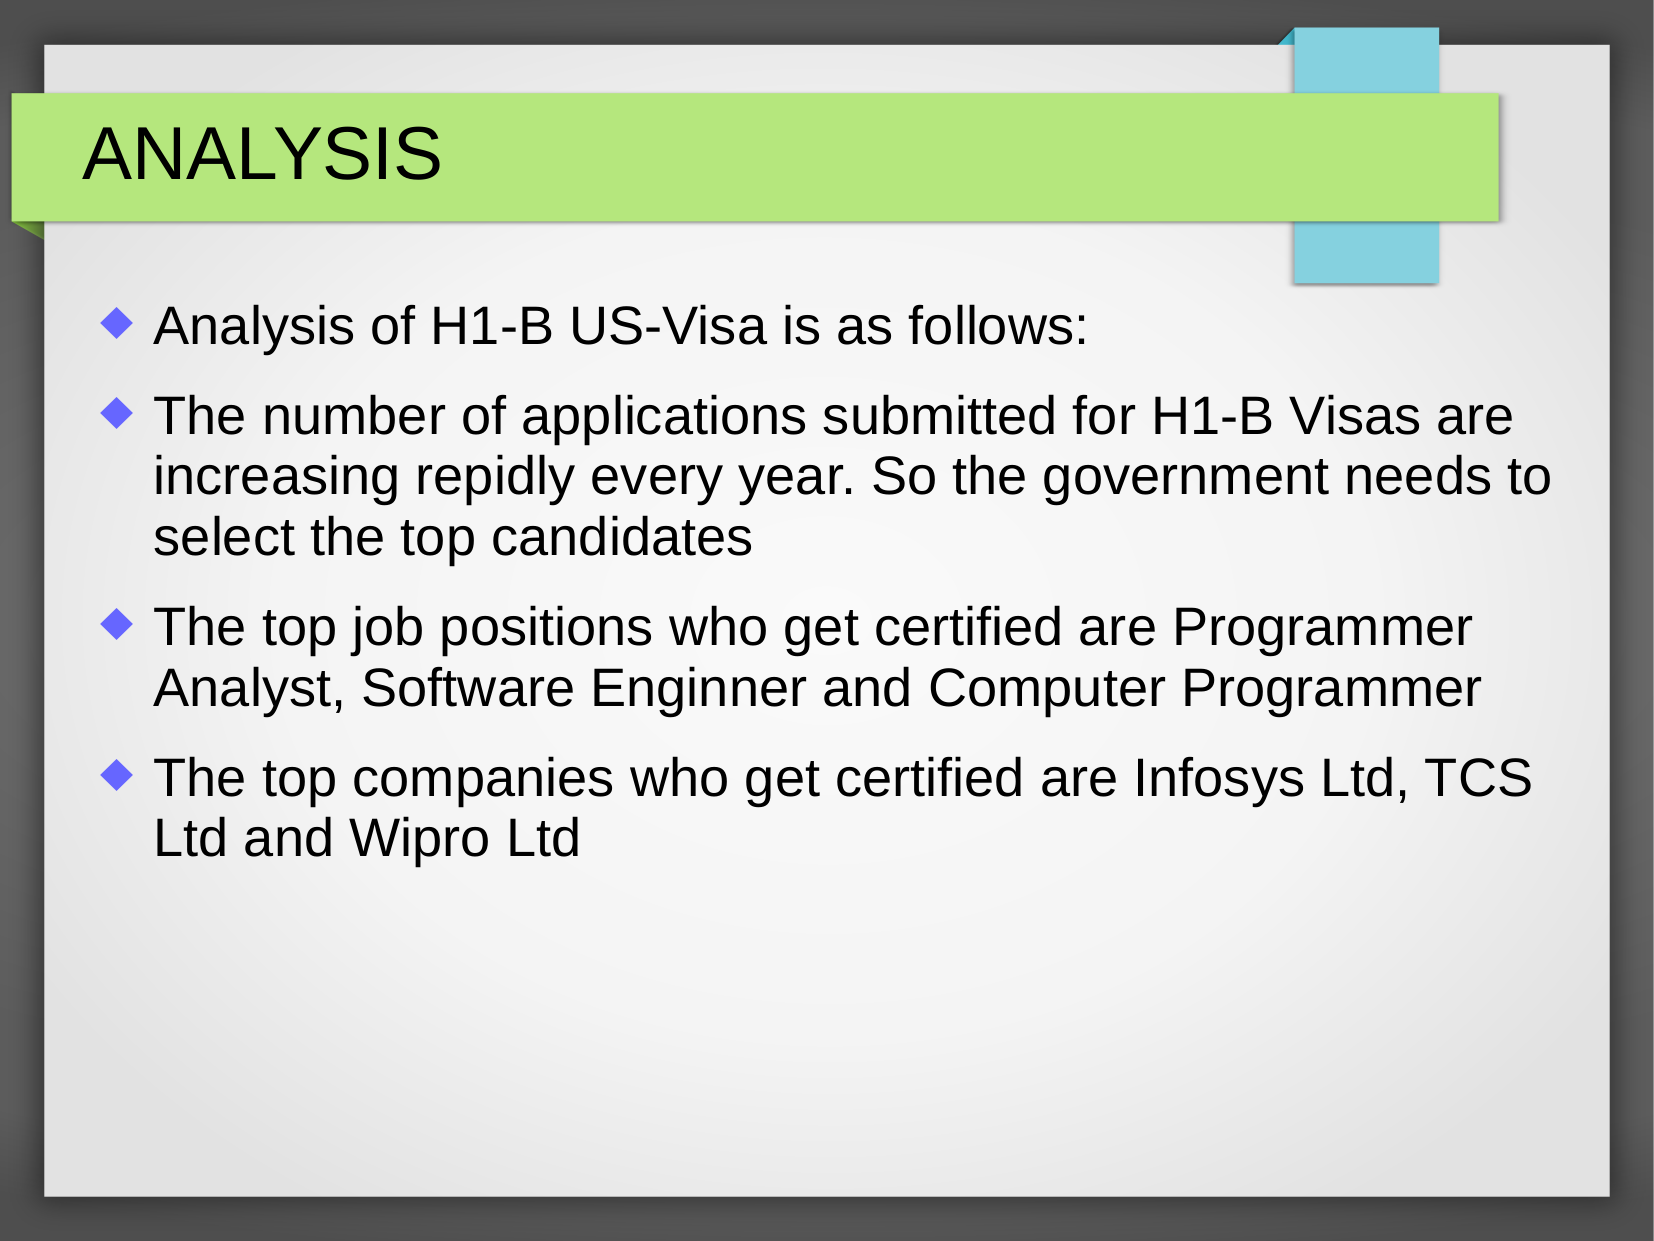

# ANALYSIS
Analysis of H1-B US-Visa is as follows:
The number of applications submitted for H1-B Visas are increasing repidly every year. So the government needs to select the top candidates
The top job positions who get certified are Programmer Analyst, Software Enginner and Computer Programmer
The top companies who get certified are Infosys Ltd, TCS Ltd and Wipro Ltd